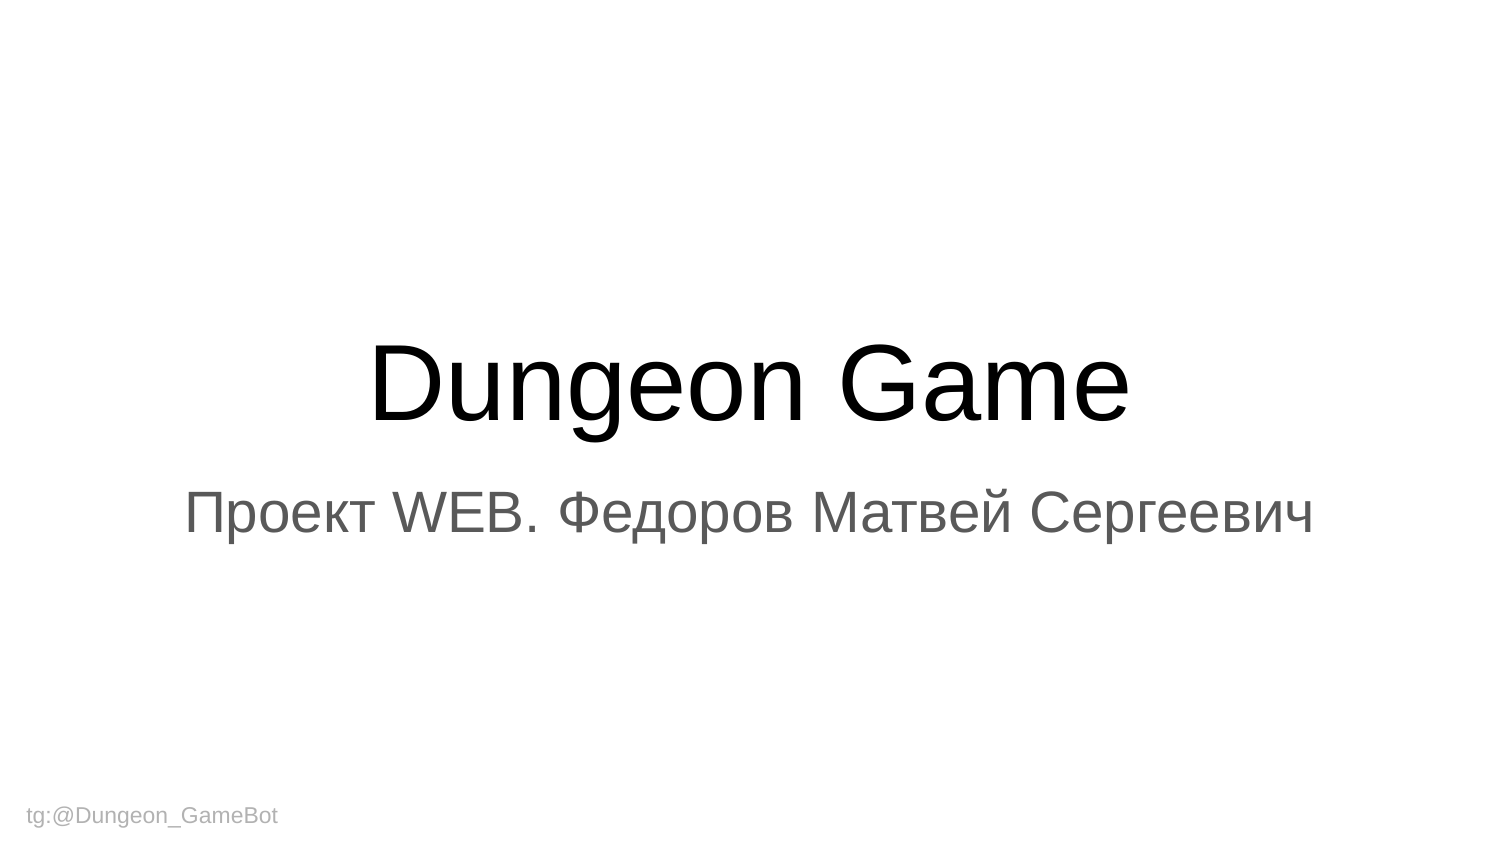

# Dungeon Game
Проект WEB. Федоров Матвей Сергеевич
tg:@Dungeon_GameBot